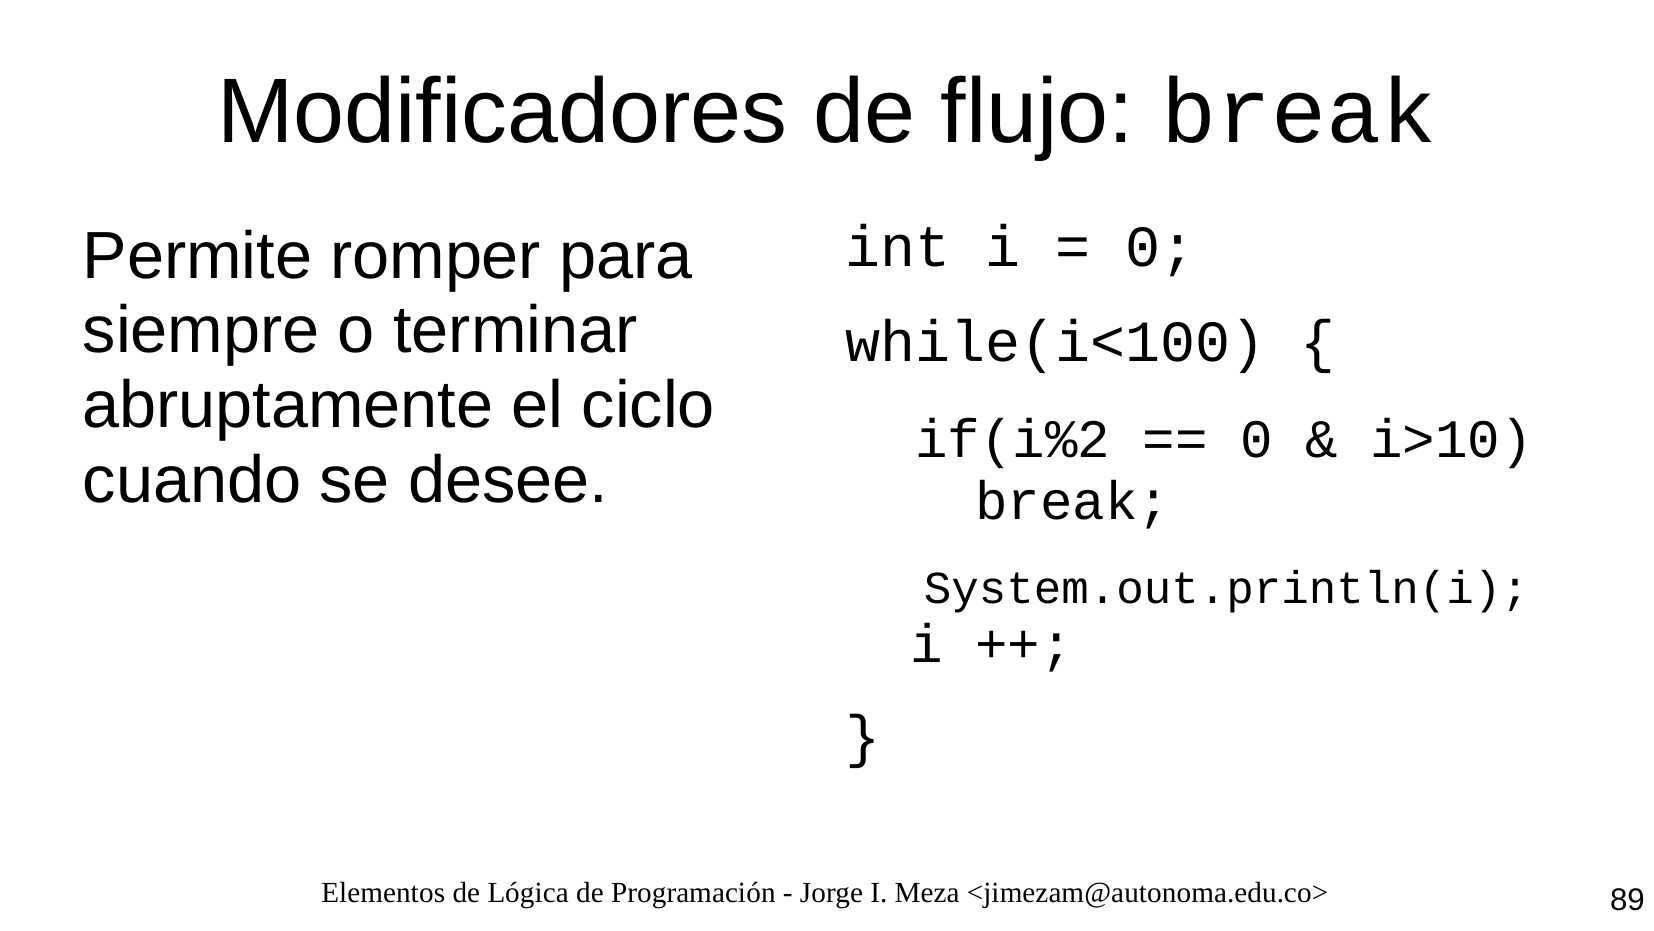

# Modificadores de flujo: break
Permite romper para siempre o terminar abruptamente el ciclo cuando se desee.
int i = 0;
while(i<100) {
 if(i%2 == 0 & i>10)
 break;
 System.out.println(i);
 i ++;
}
Elementos de Lógica de Programación - Jorge I. Meza <jimezam@autonoma.edu.co>